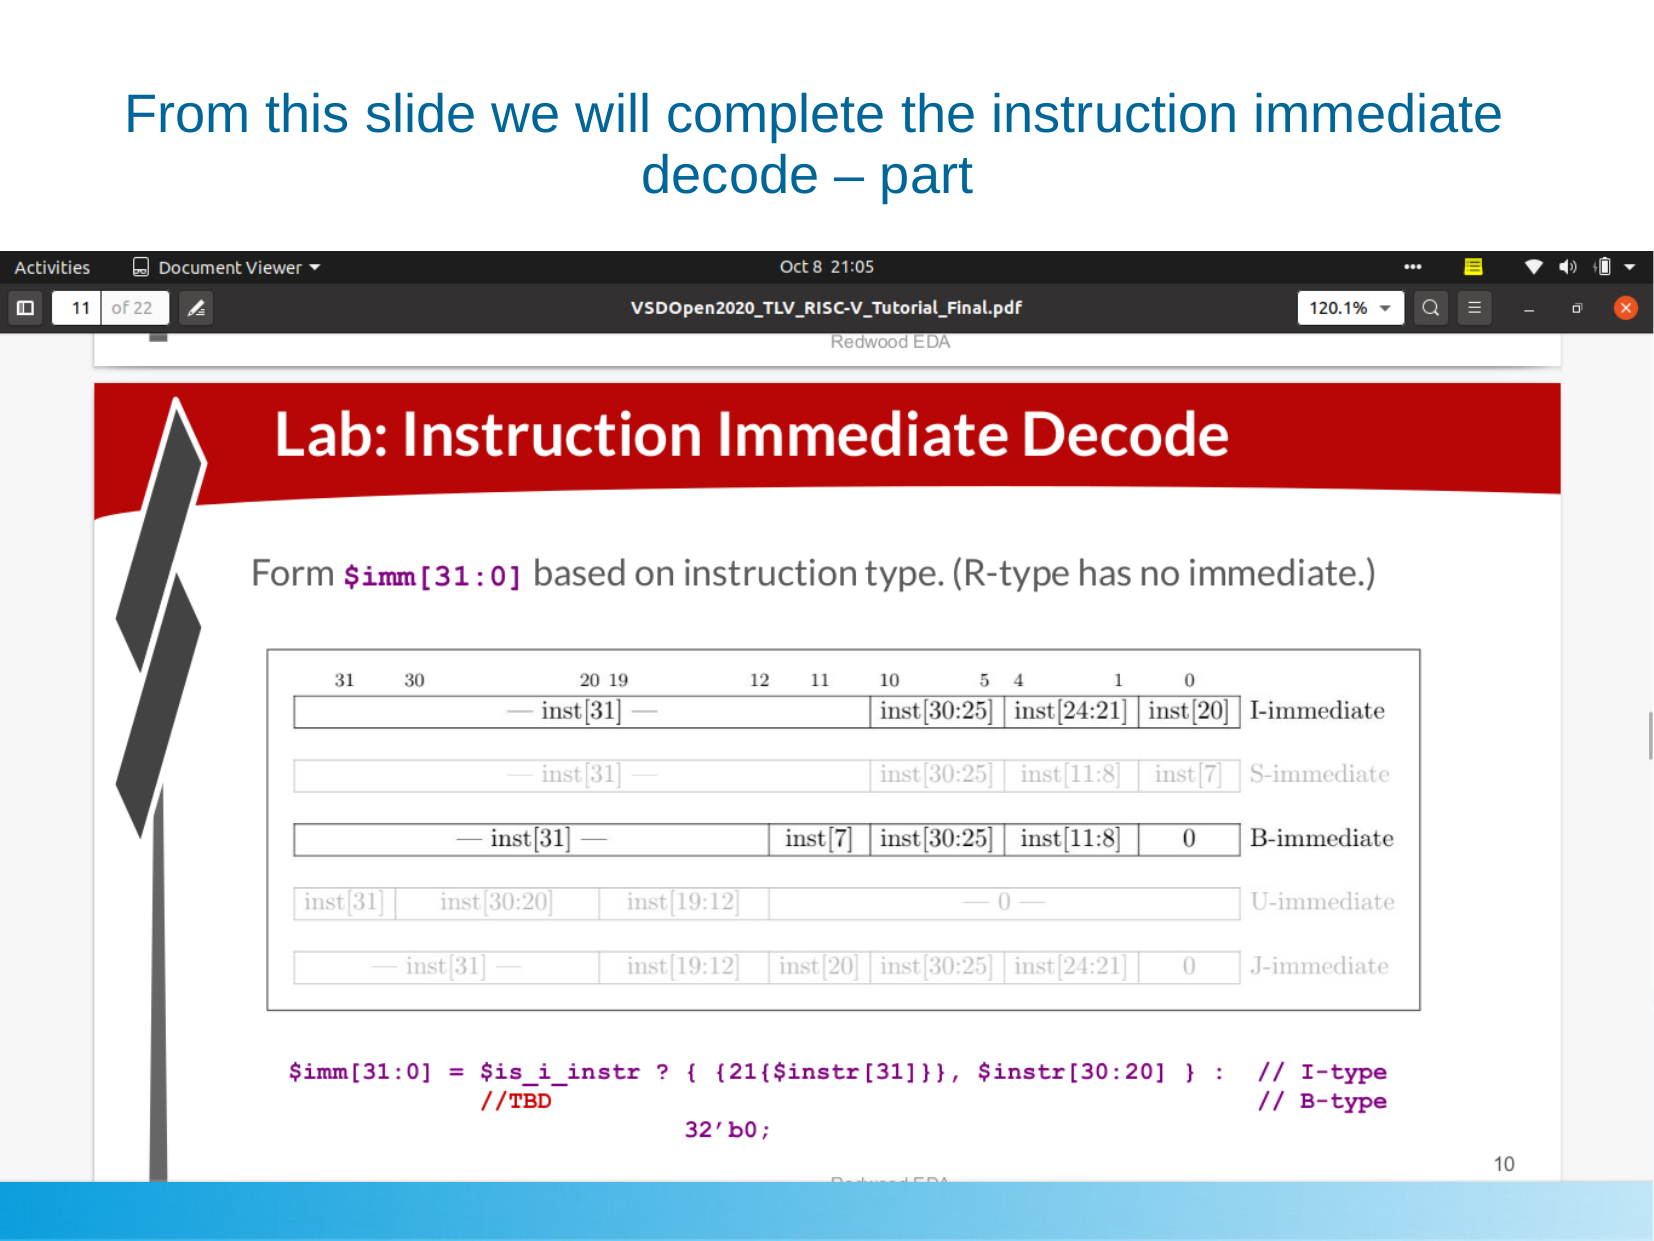

# From this slide we will complete the instruction immediate decode – part